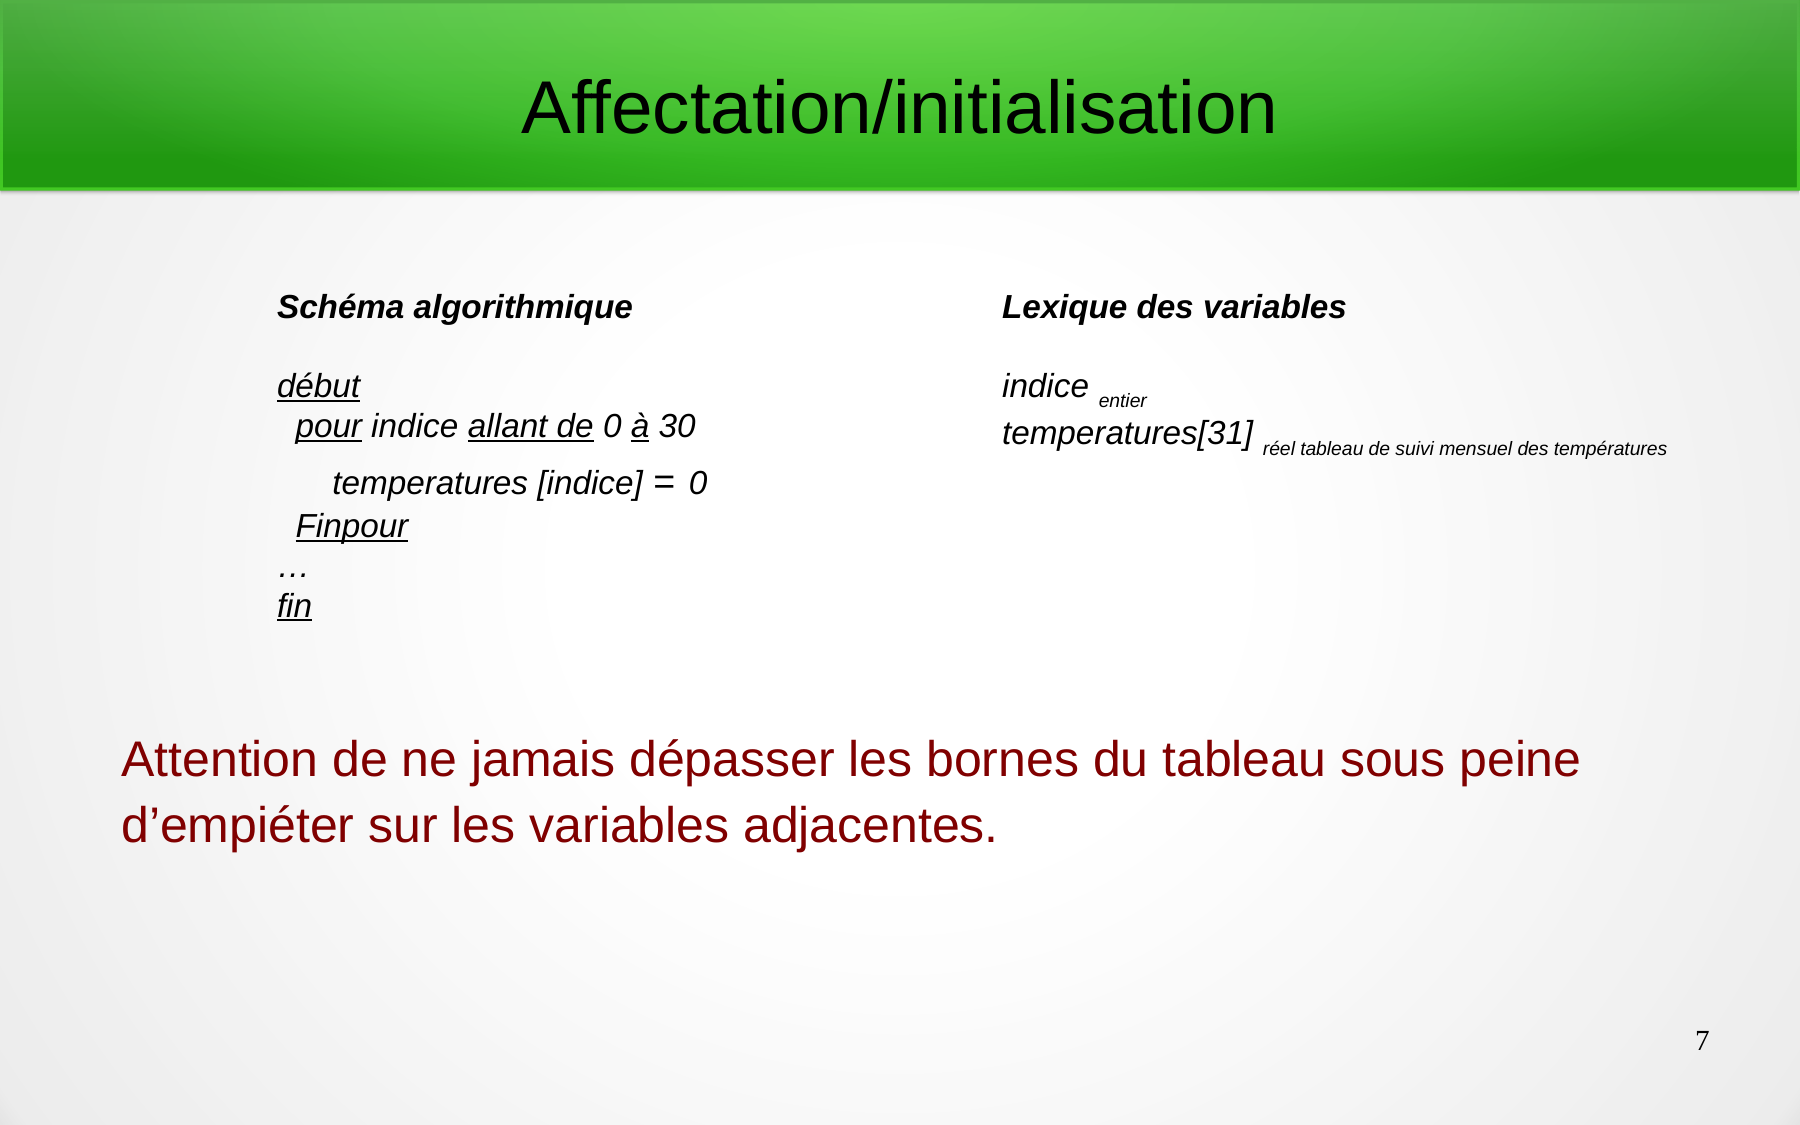

# Affectation/initialisation
Schéma algorithmique
début
 pour indice allant de 0 à 30
 temperatures [indice] = 0
 Finpour
…
fin
Lexique des variables
indice entier
temperatures[31] réel tableau de suivi mensuel des températures
Attention de ne jamais dépasser les bornes du tableau sous peine d’empiéter sur les variables adjacentes.
7